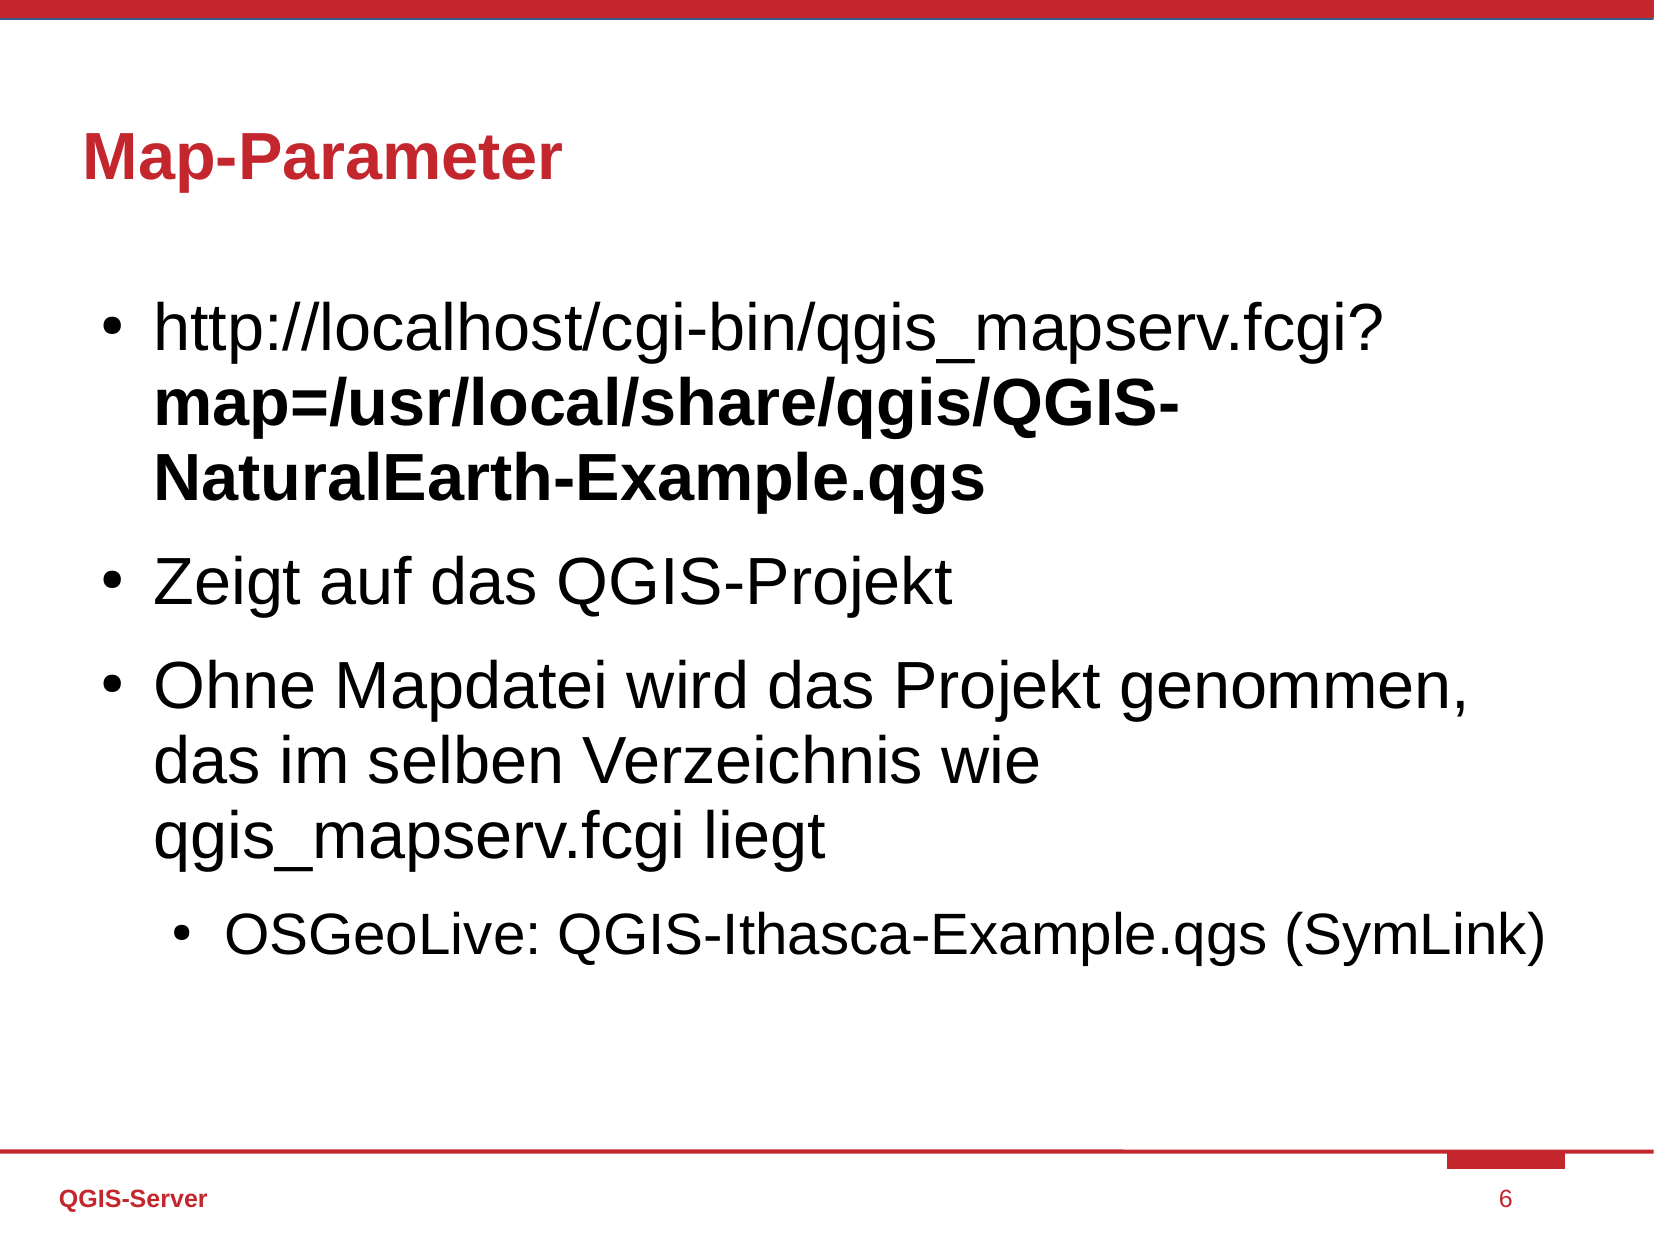

# Map-Parameter
http://localhost/cgi-bin/qgis_mapserv.fcgi?map=/usr/local/share/qgis/QGIS-NaturalEarth-Example.qgs
Zeigt auf das QGIS-Projekt
Ohne Mapdatei wird das Projekt genommen, das im selben Verzeichnis wie qgis_mapserv.fcgi liegt
OSGeoLive: QGIS-Ithasca-Example.qgs (SymLink)
QGIS-Server